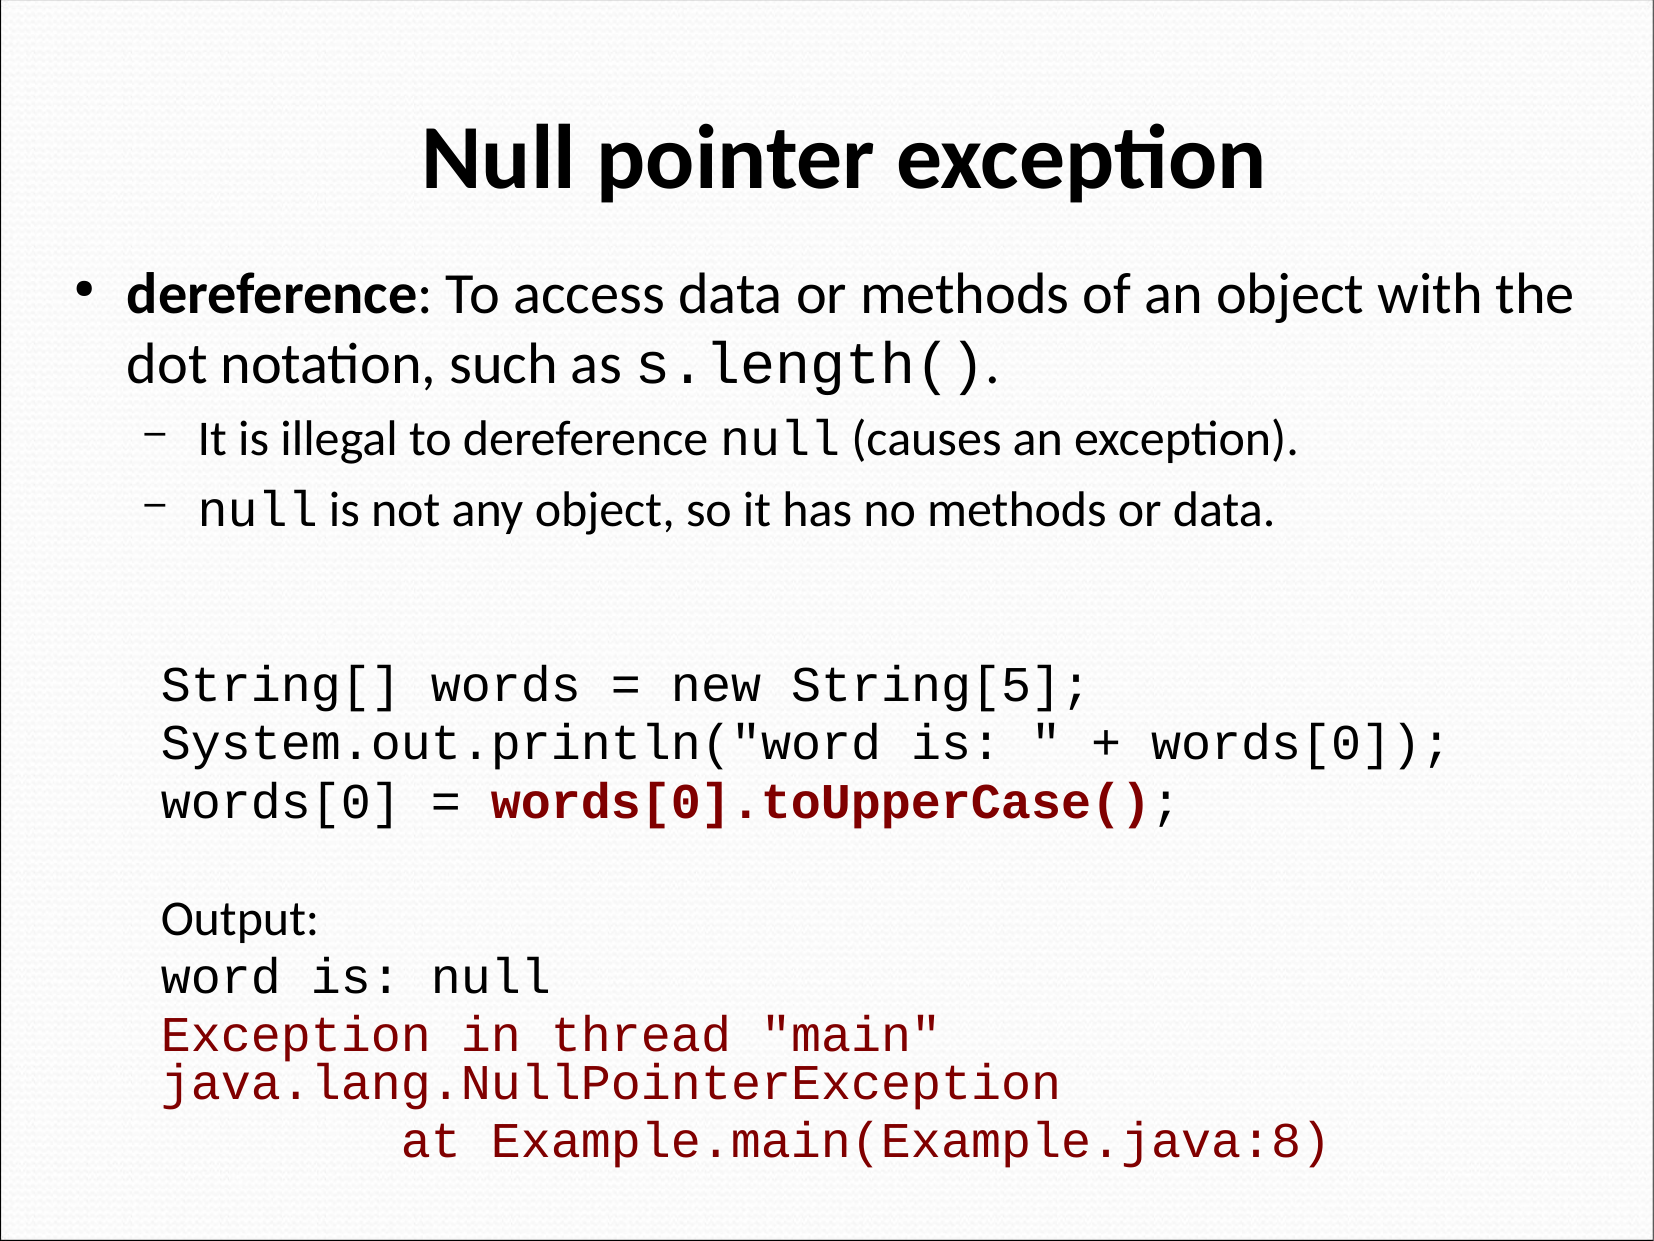

# Null pointer exception
dereference: To access data or methods of an object with the dot notation, such as s.length().
It is illegal to dereference null (causes an exception).
null is not any object, so it has no methods or data.
	String[] words = new String[5];
	System.out.println("word is: " + words[0]);
	words[0] = words[0].toUpperCase();
	Output:
	word is: null
	Exception in thread "main" java.lang.NullPointerException
	 at Example.main(Example.java:8)